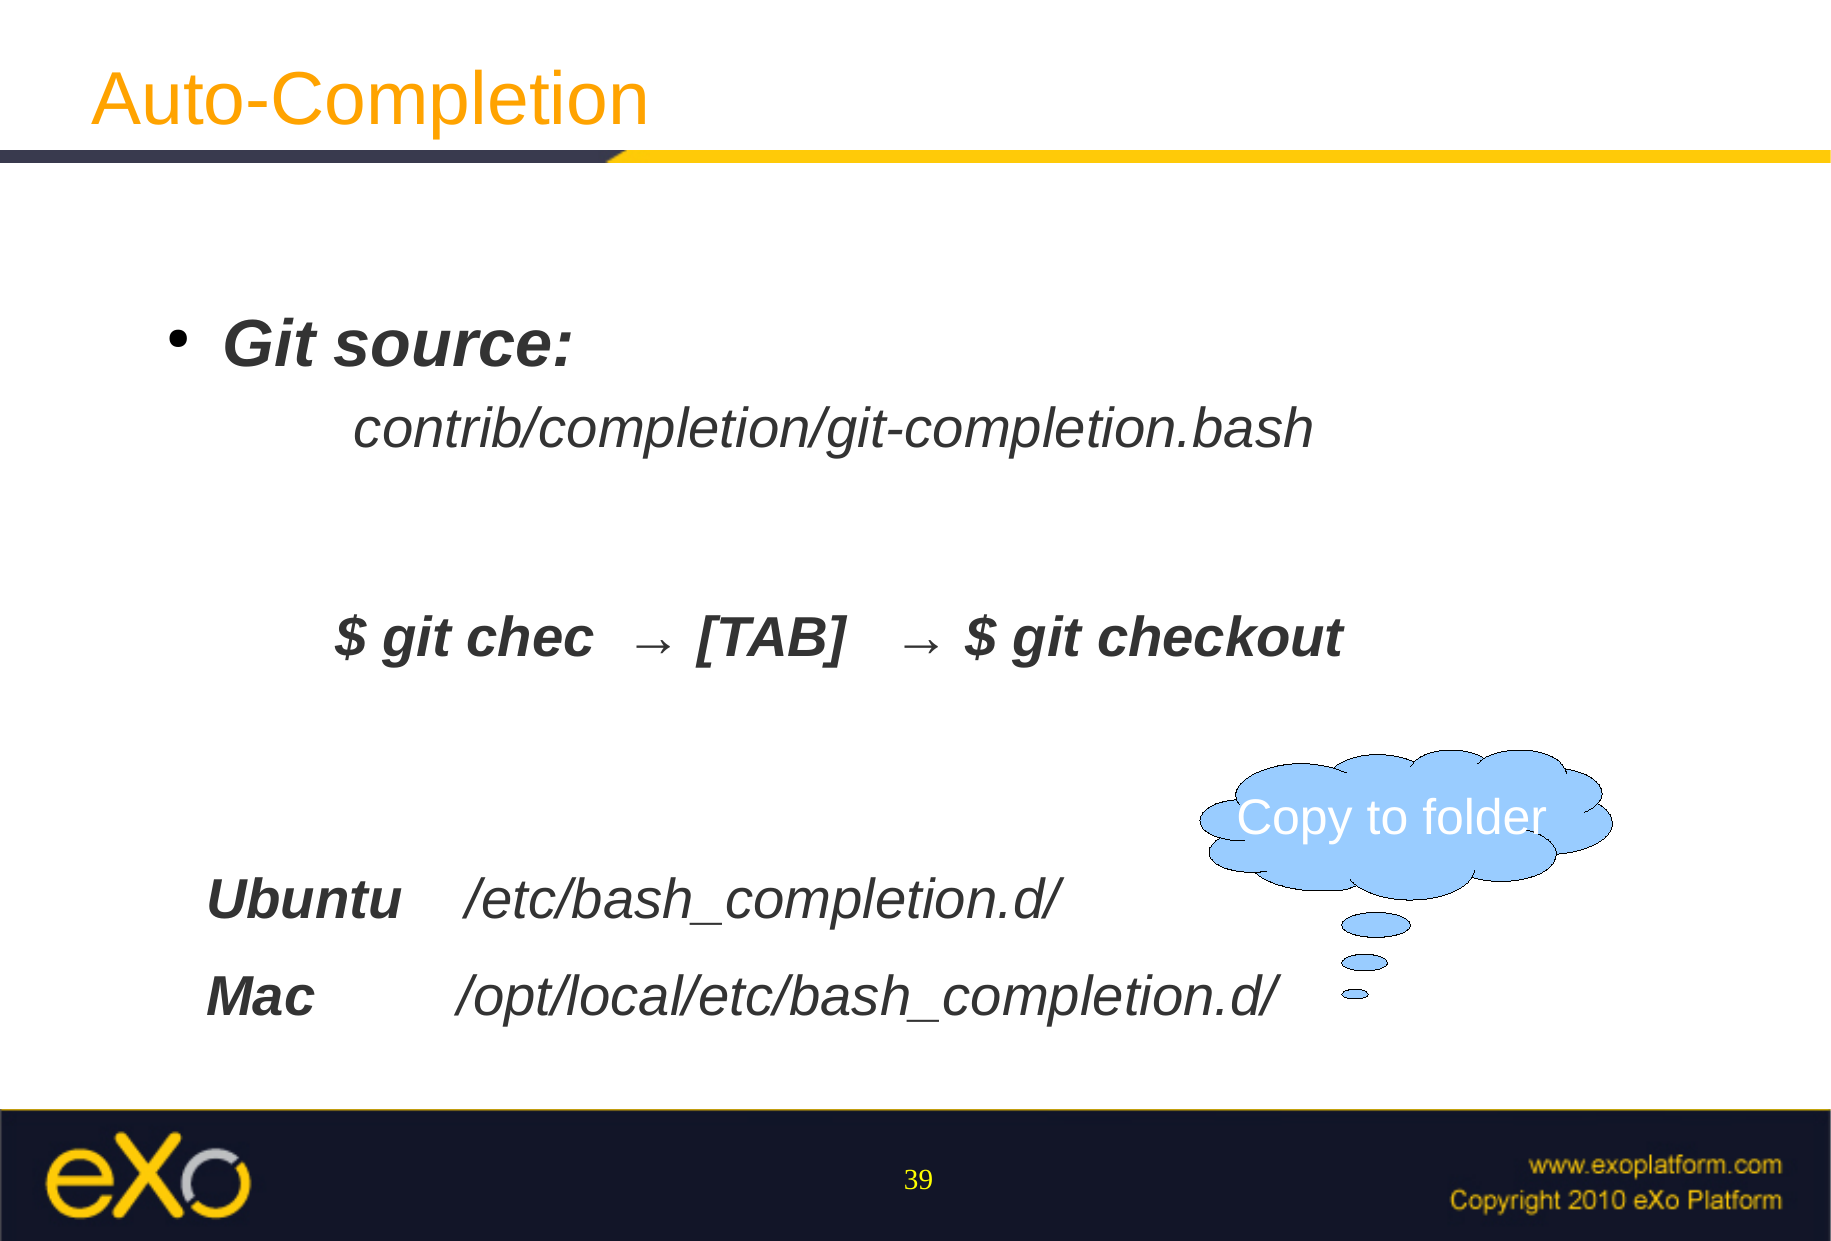

Auto-Completion
Git source:
contrib/completion/git-completion.bash
$ git chec → [TAB] → $ git checkout
Copy to folder
# Ubuntu /etc/bash_completion.d/
Mac /opt/local/etc/bash_completion.d/